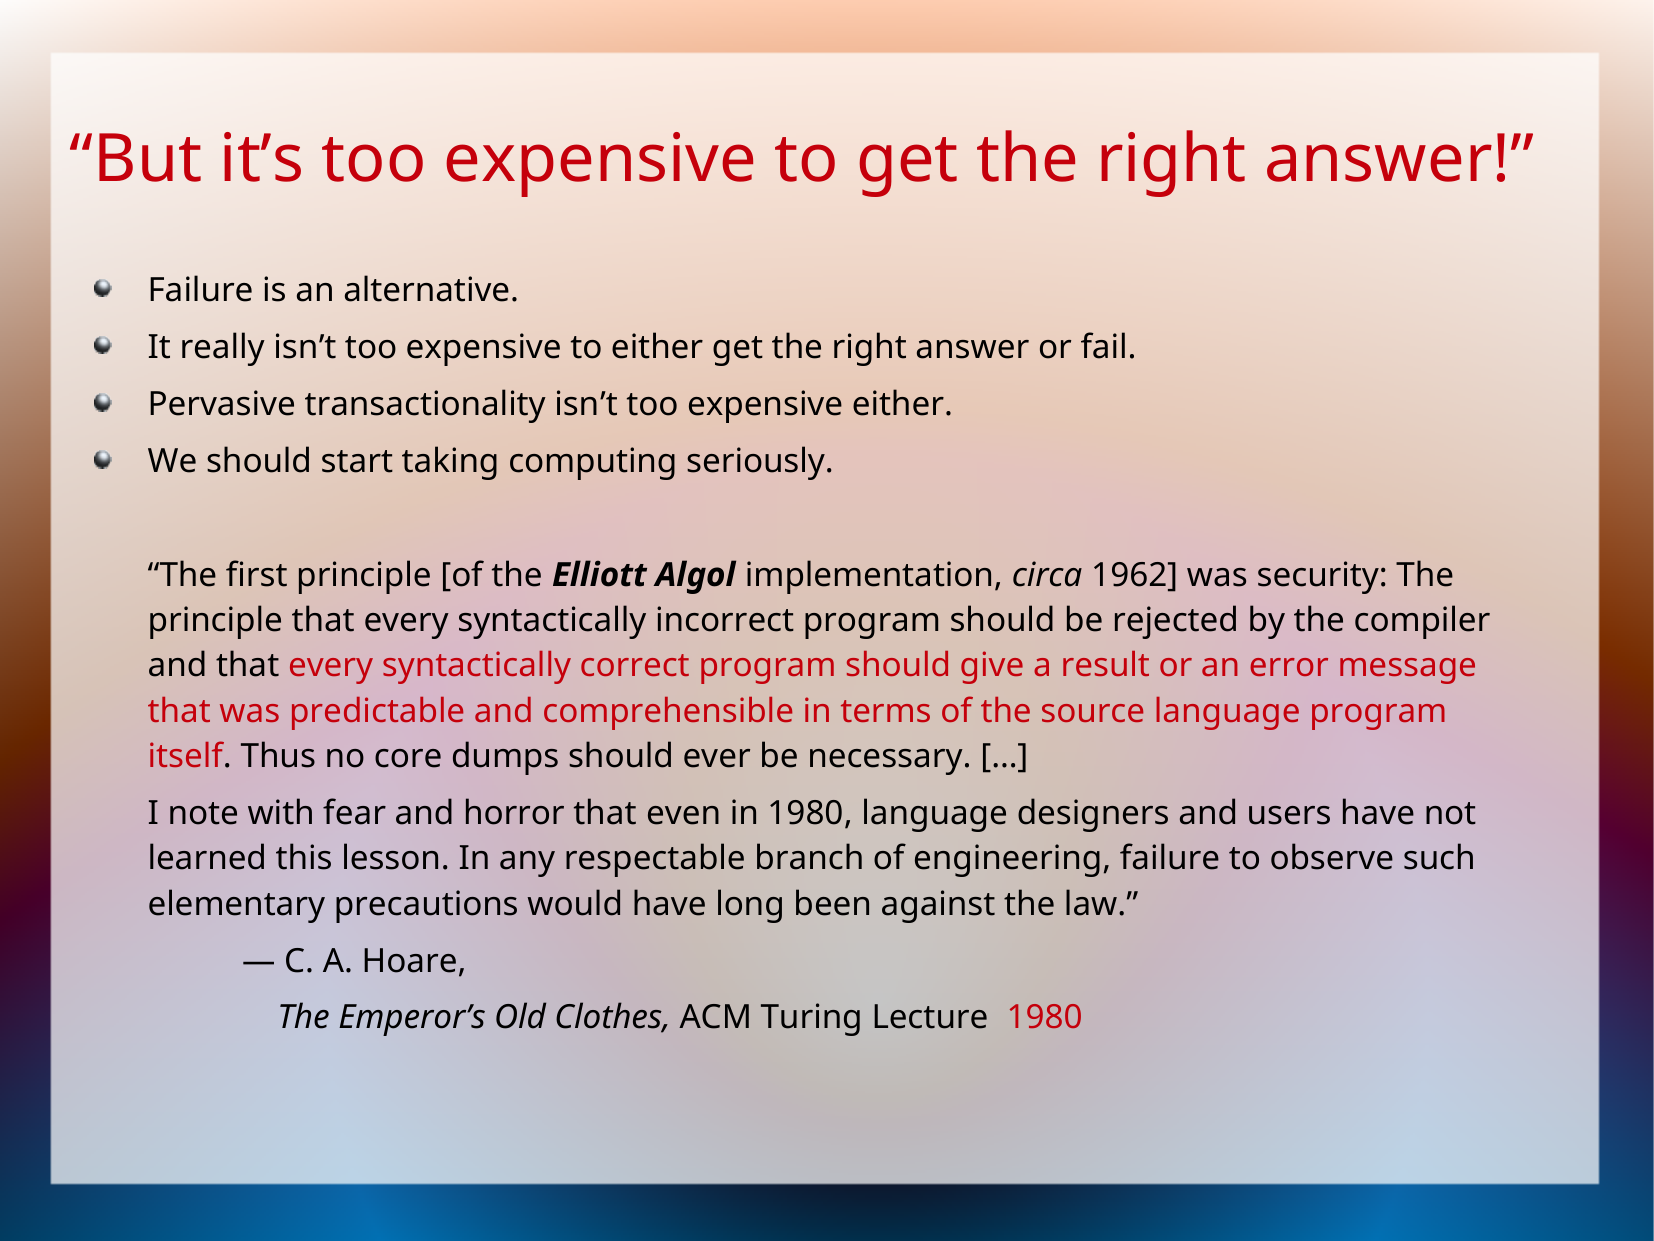

# “But it’s too expensive to get the right answer!”
Failure is an alternative.
It really isn’t too expensive to either get the right answer or fail.
Pervasive transactionality isn’t too expensive either.
We should start taking computing seriously.
“The first principle [of the Elliott Algol implementation, circa 1962] was security: The principle that every syntactically incorrect program should be rejected by the compiler and that every syntactically correct program should give a result or an error message that was predictable and comprehensible in terms of the source language program itself. Thus no core dumps should ever be necessary. […]
I note with fear and horror that even in 1980, language designers and users have not learned this lesson. In any respectable branch of engineering, failure to observe such elementary precautions would have long been against the law.”
— C. A. Hoare,
 The Emperor’s Old Clothes, ACM Turing Lecture 1980